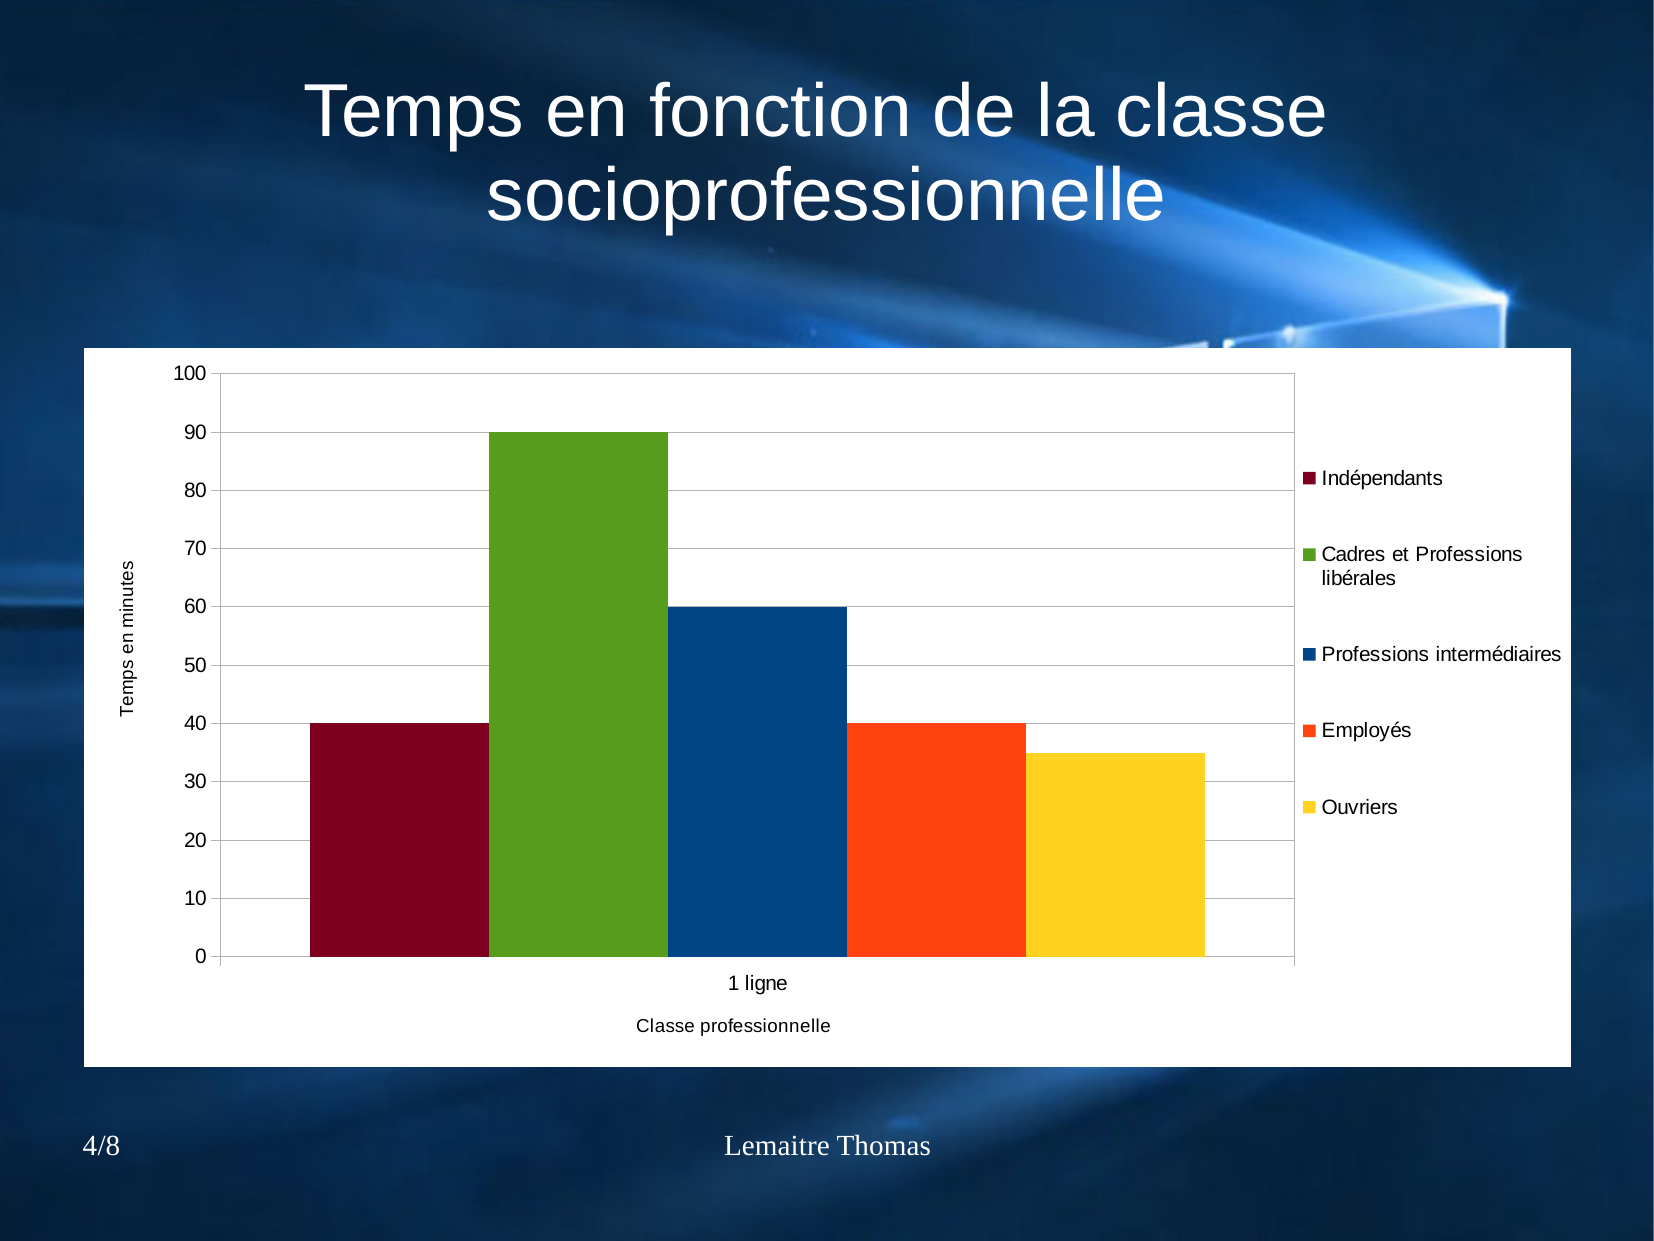

# Temps en fonction de la classe socioprofessionnelle
### Chart
| Category | Indépendants | Cadres et Professions libérales | Professions intermédiaires | Employés | Ouvriers |
|---|---|---|---|---|---|
| 1 ligne | 40.0 | 90.0 | 60.0 | 40.0 | 35.0 |